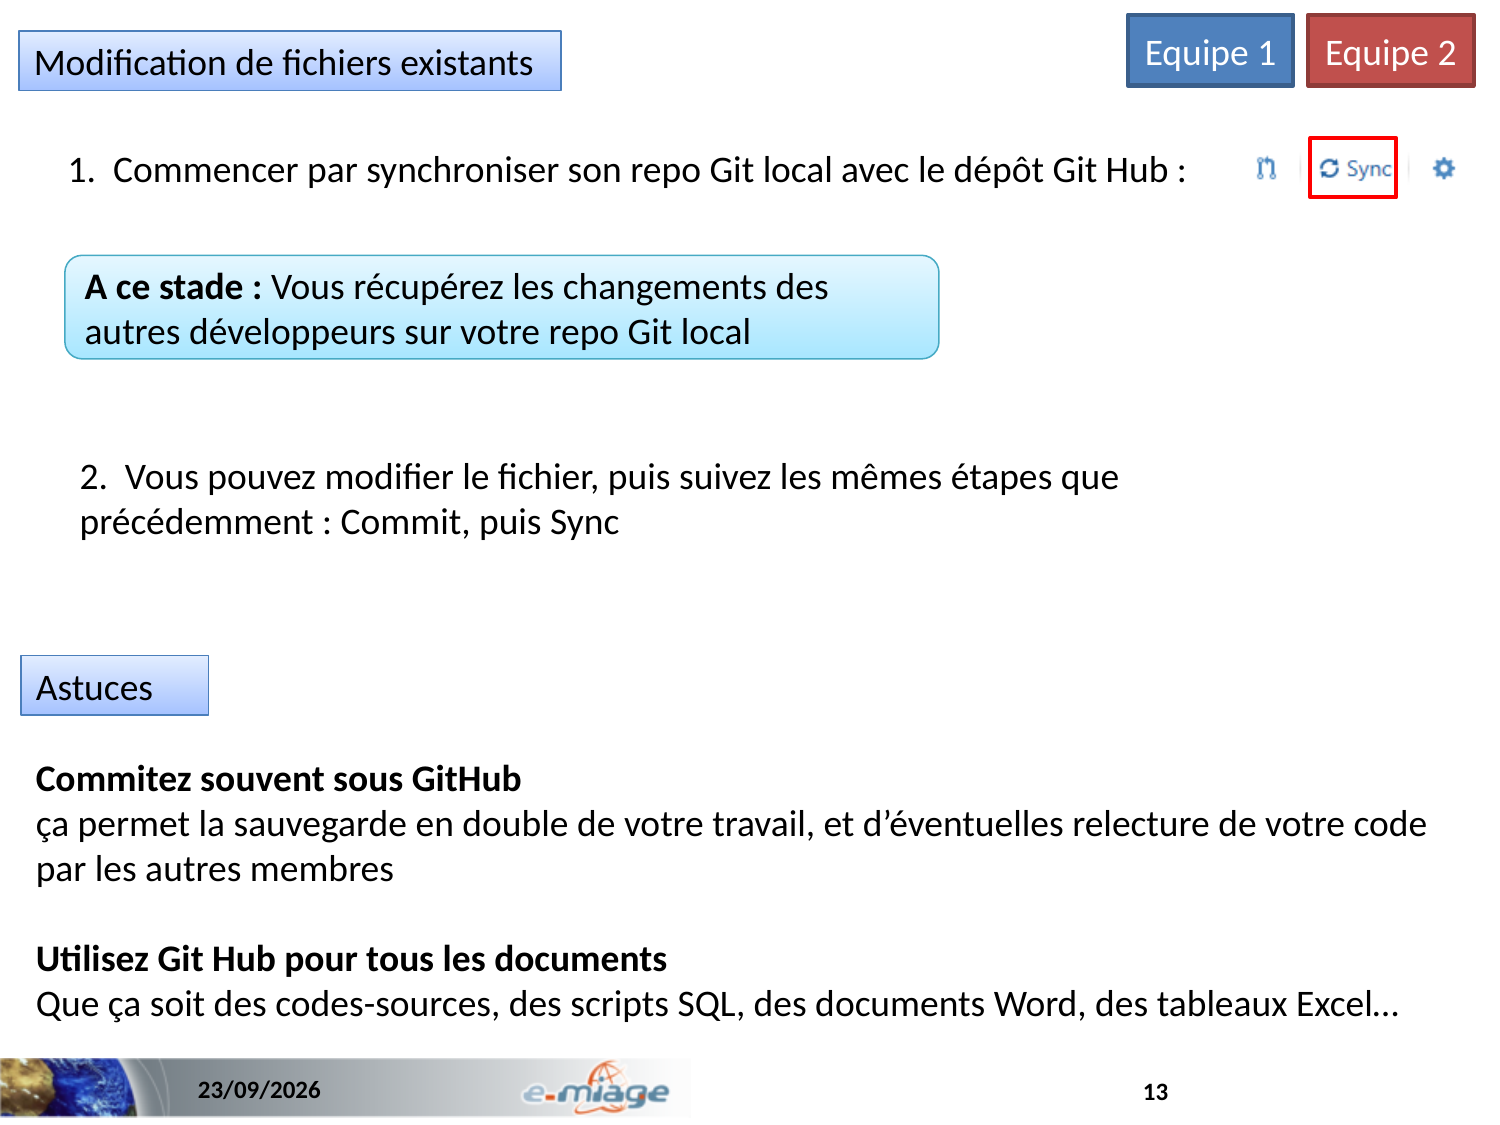

Equipe 1
Equipe 2
Modification de fichiers existants
1. Commencer par synchroniser son repo Git local avec le dépôt Git Hub :
A ce stade : Vous récupérez les changements des autres développeurs sur votre repo Git local
2. Vous pouvez modifier le fichier, puis suivez les mêmes étapes que précédemment : Commit, puis Sync
Astuces
Commitez souvent sous GitHub
ça permet la sauvegarde en double de votre travail, et d’éventuelles relecture de votre code par les autres membres
Utilisez Git Hub pour tous les documents
Que ça soit des codes-sources, des scripts SQL, des documents Word, des tableaux Excel…